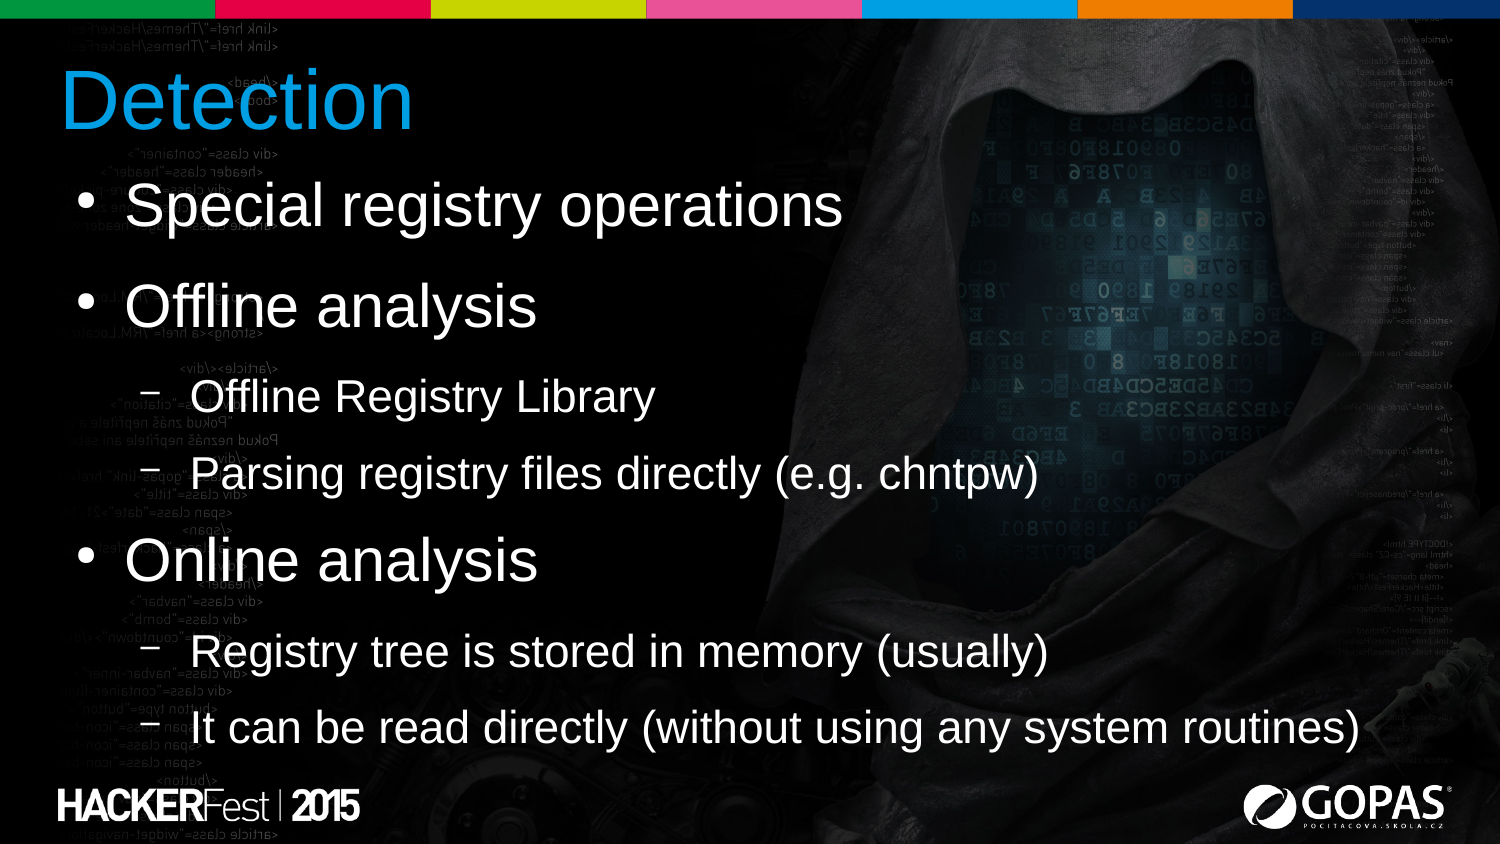

# Detection
Special registry operations
Offline analysis
Offline Registry Library
Parsing registry files directly (e.g. chntpw)
Online analysis
Registry tree is stored in memory (usually)
It can be read directly (without using any system routines)